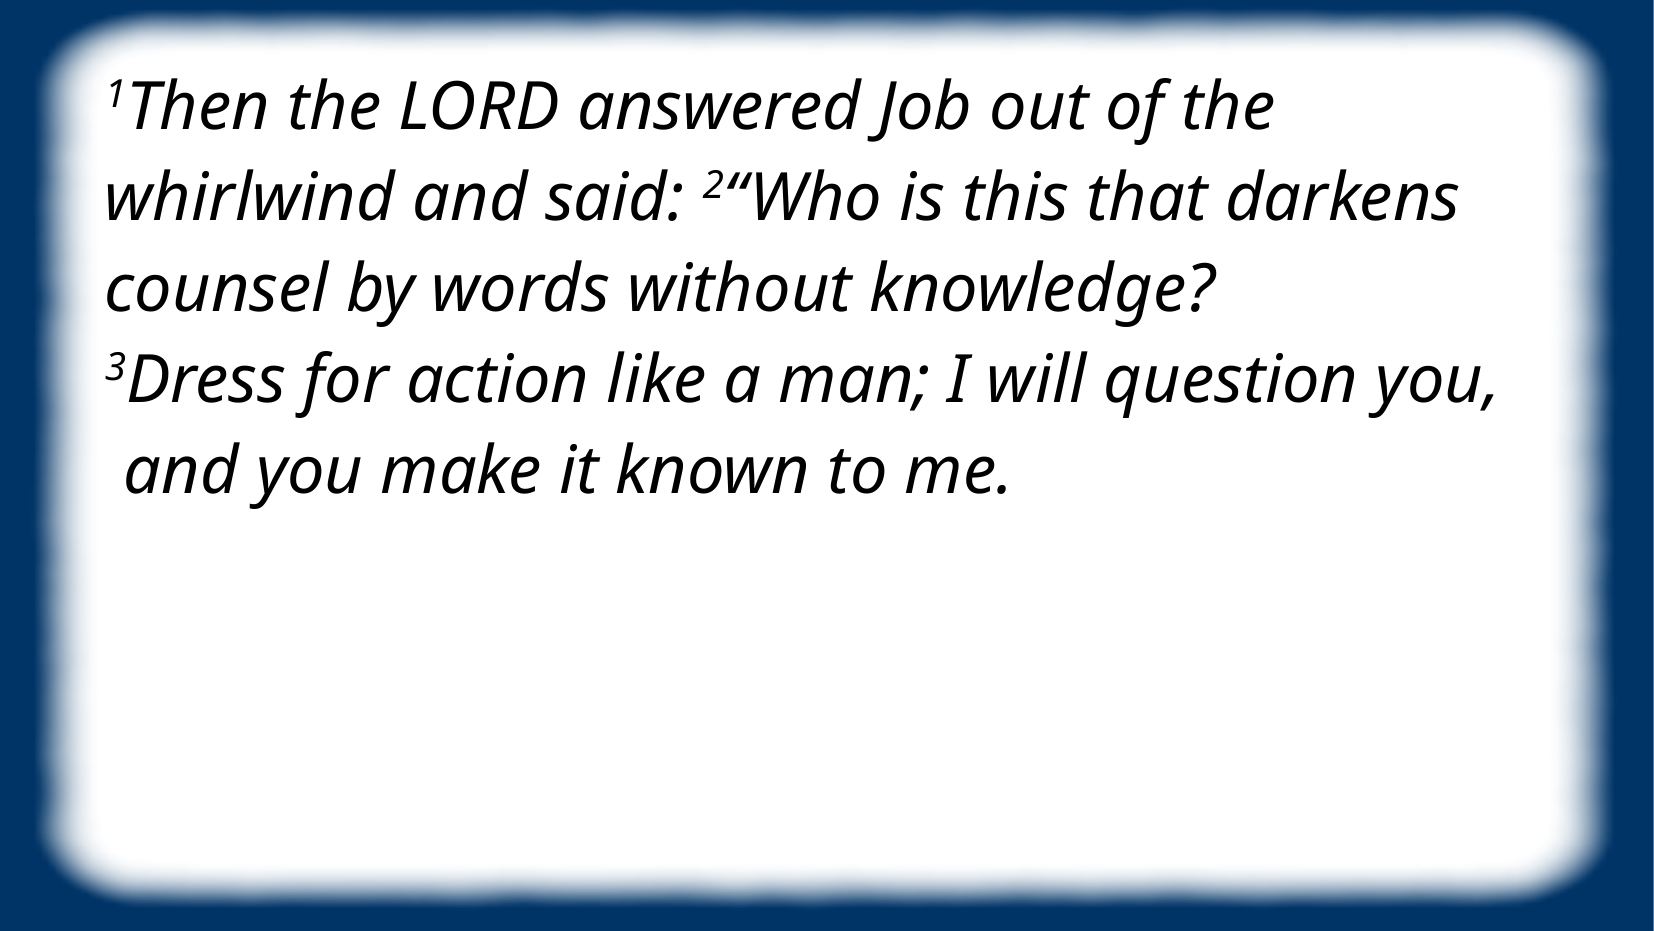

1Then the LORD answered Job out of the whirlwind and said: 2“Who is this that darkens counsel by words without knowledge?
3Dress for action like a man; I will question you, and you make it known to me.